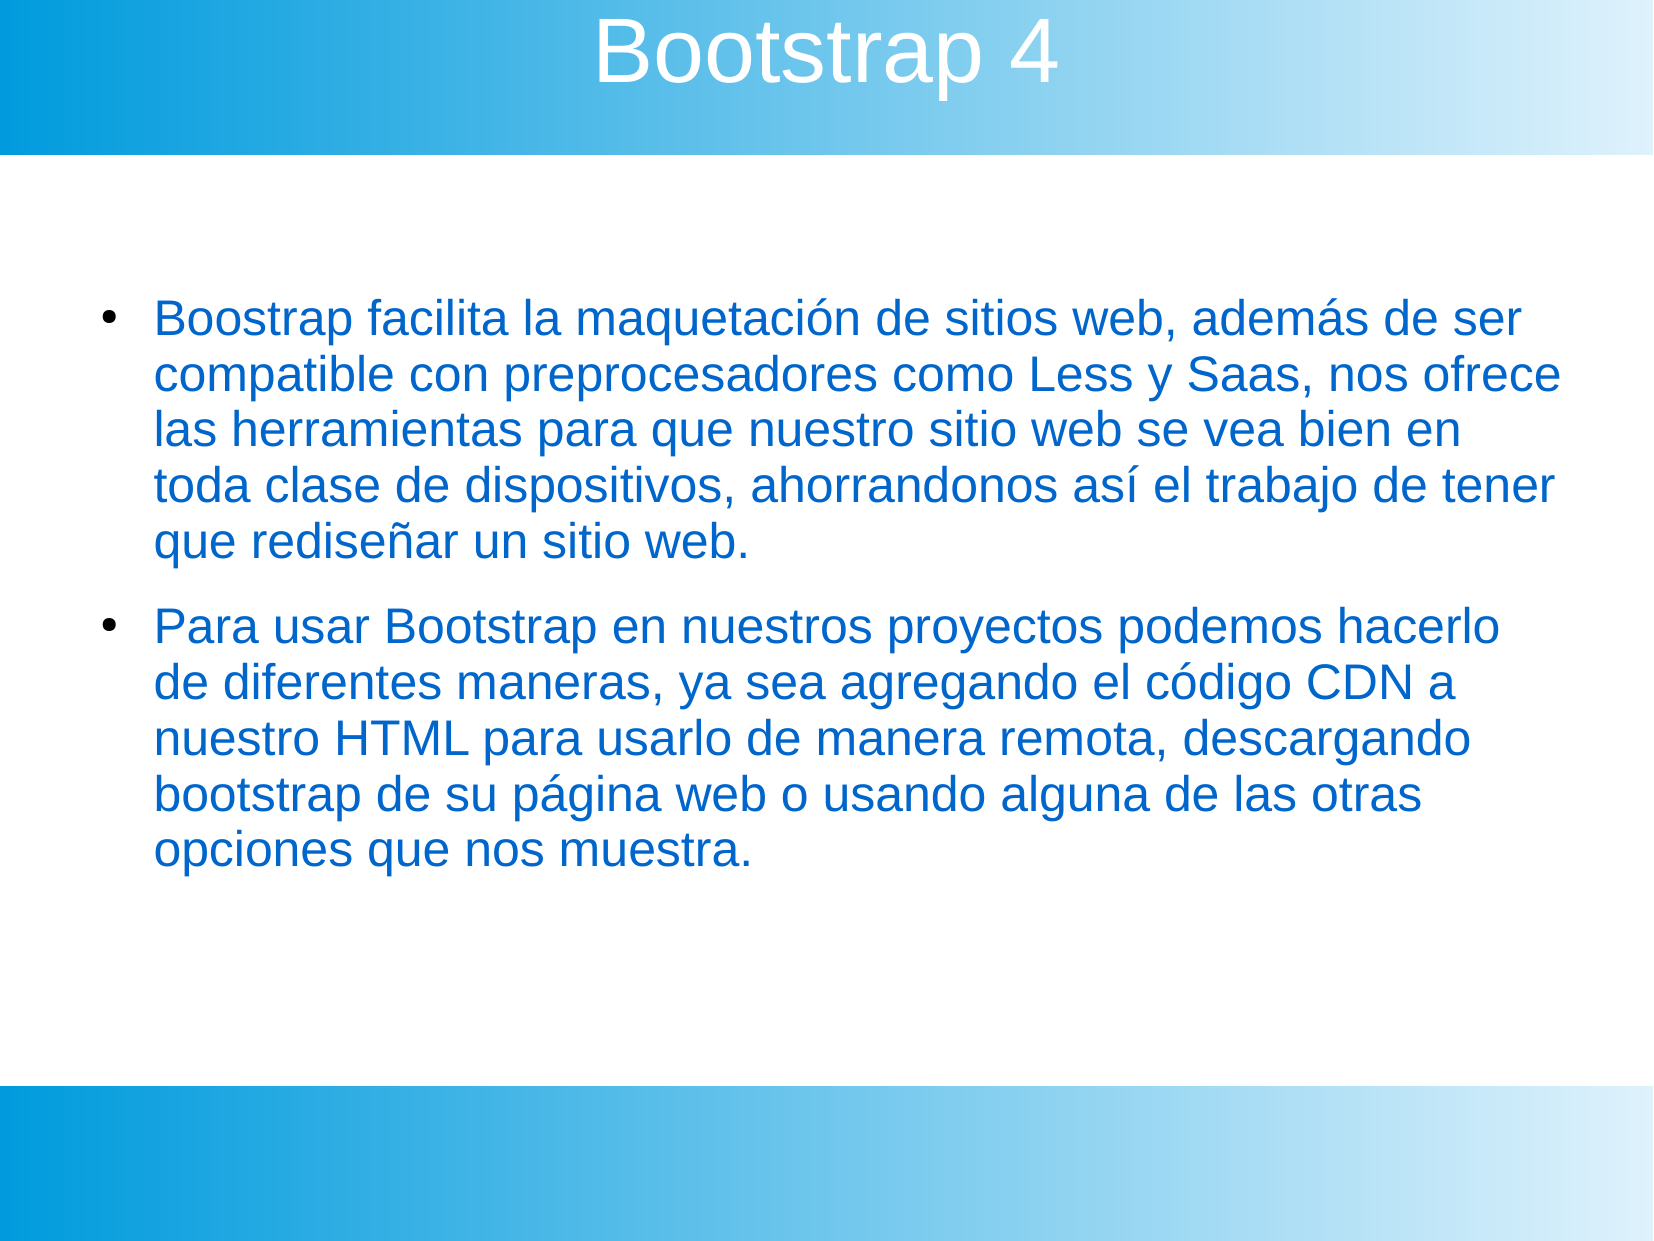

# Bootstrap 4
Boostrap facilita la maquetación de sitios web, además de ser compatible con preprocesadores como Less y Saas, nos ofrece las herramientas para que nuestro sitio web se vea bien en toda clase de dispositivos, ahorrandonos así el trabajo de tener que rediseñar un sitio web.
Para usar Bootstrap en nuestros proyectos podemos hacerlo de diferentes maneras, ya sea agregando el código CDN a nuestro HTML para usarlo de manera remota, descargando bootstrap de su página web o usando alguna de las otras opciones que nos muestra.